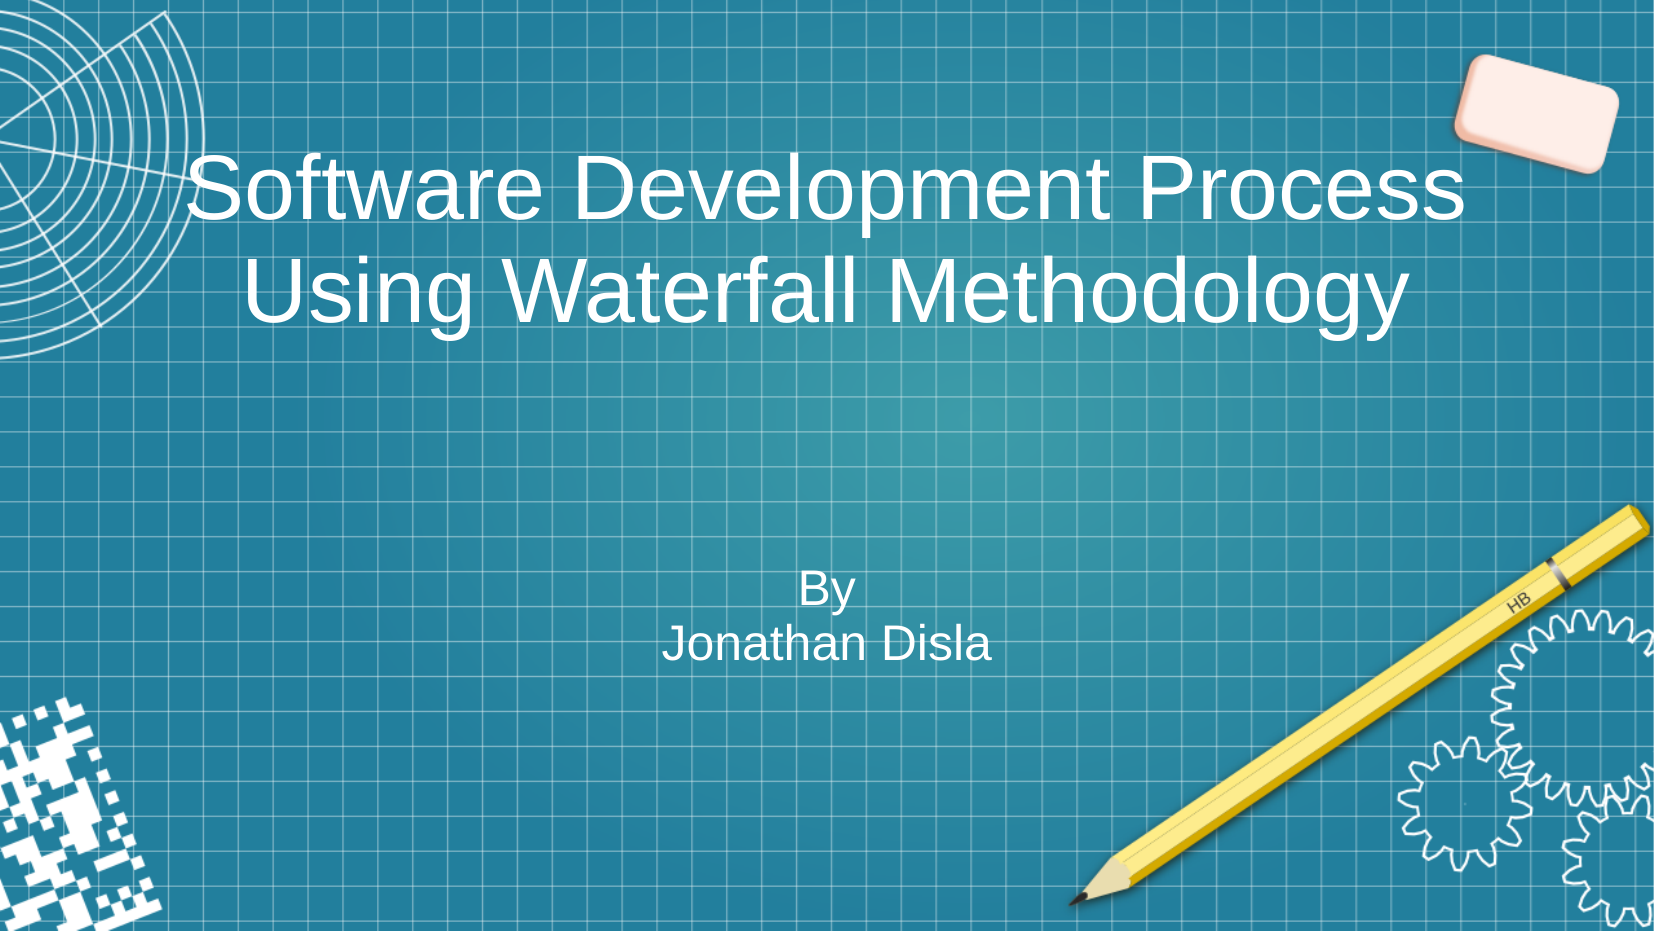

# Software Development Process Using Waterfall Methodology
By
Jonathan Disla